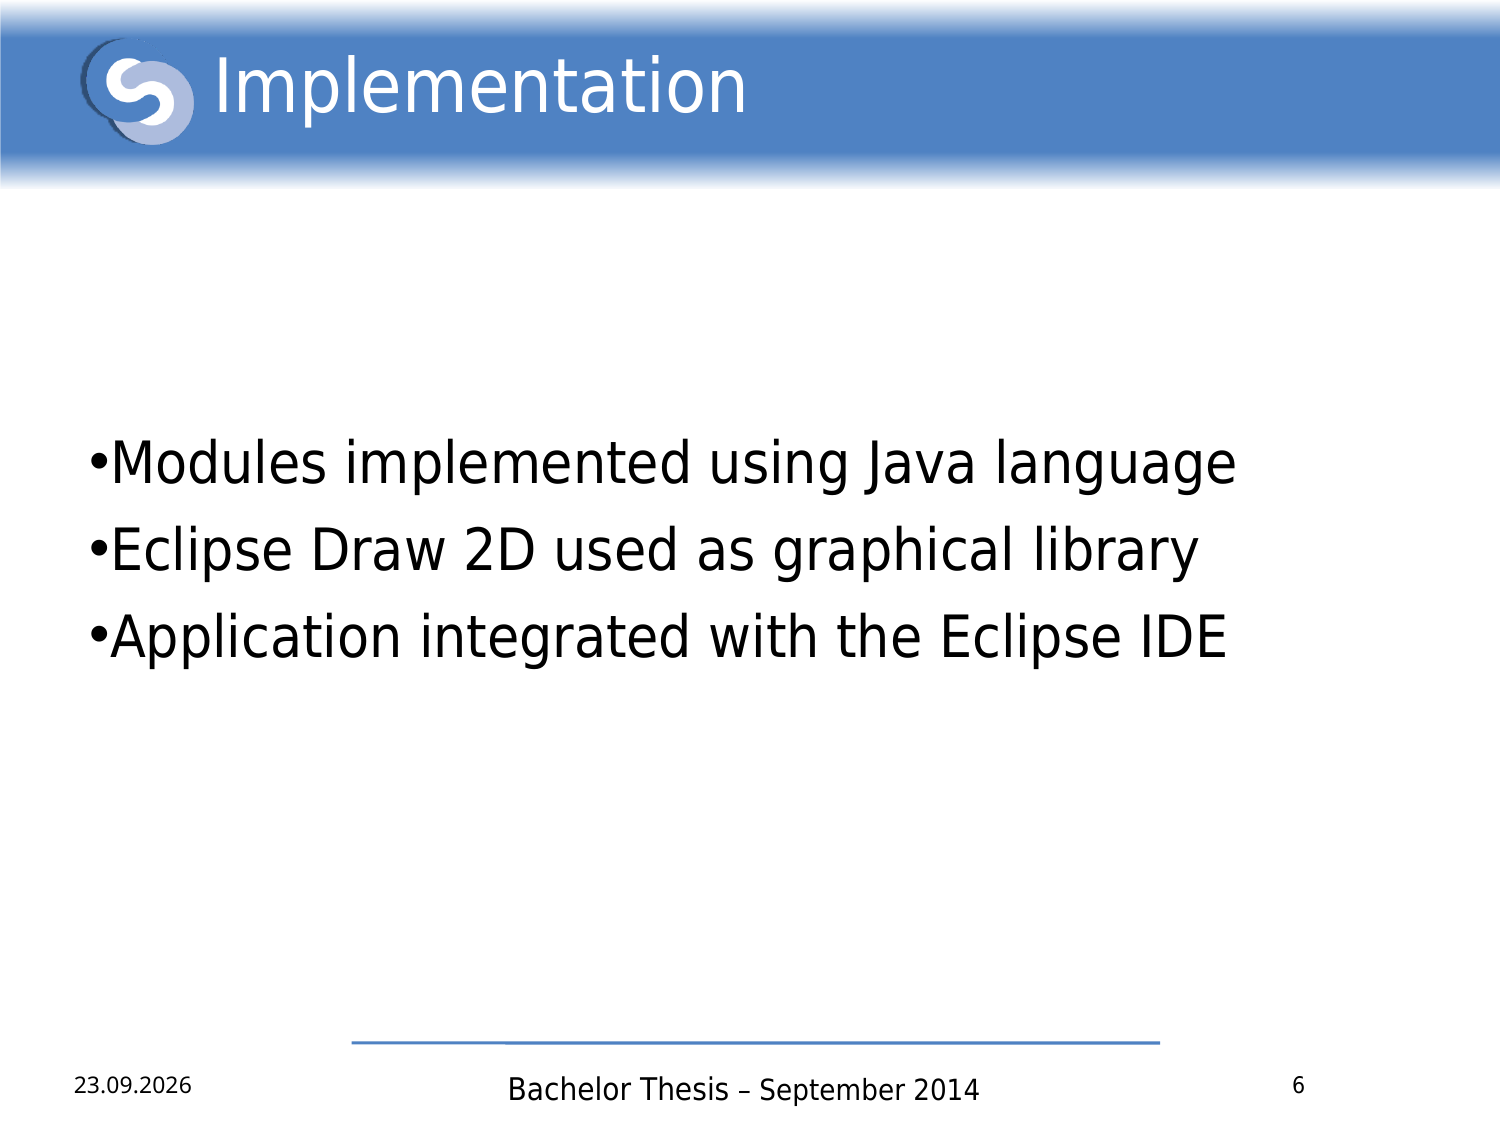

# Implementation
Modules implemented using Java language
Eclipse Draw 2D used as graphical library
Application integrated with the Eclipse IDE
Bachelor Thesis – September 2014